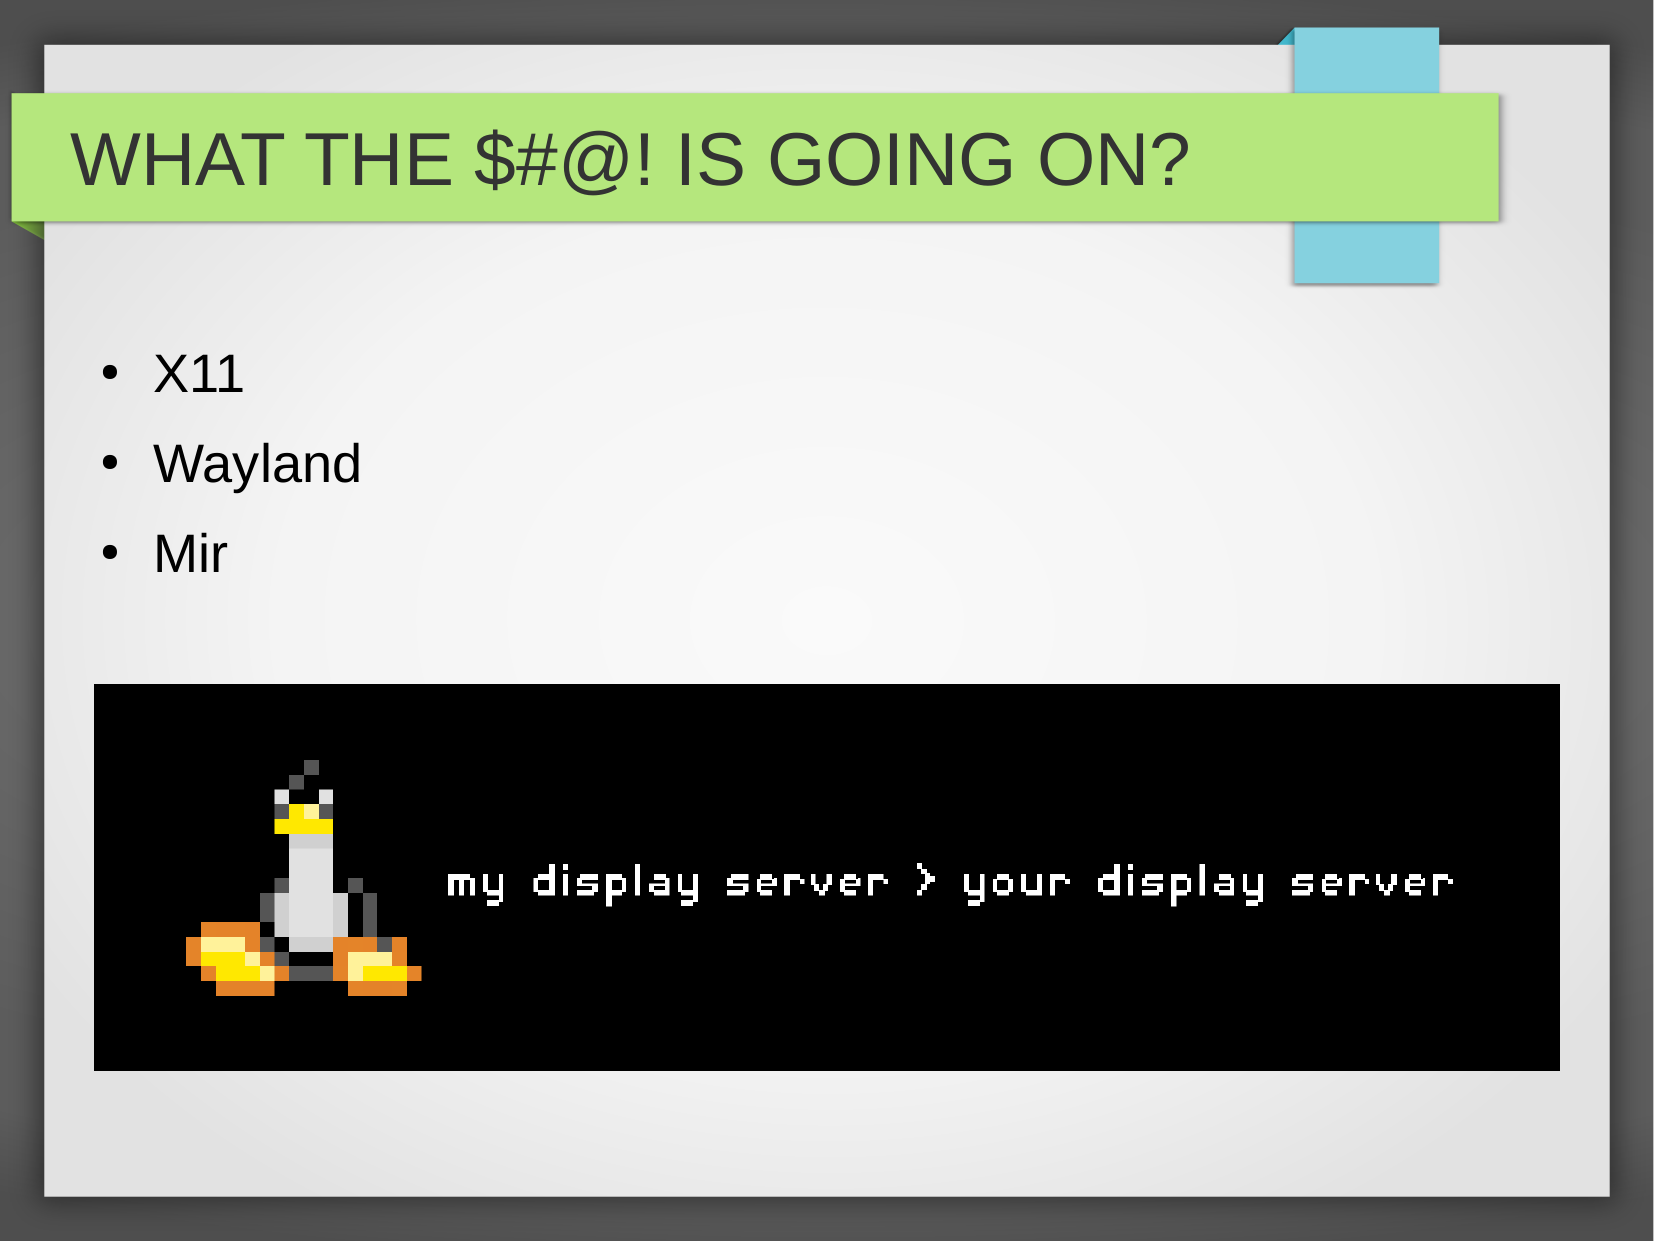

# WHAT THE $#@! IS GOING ON?
X11
Wayland
Mir